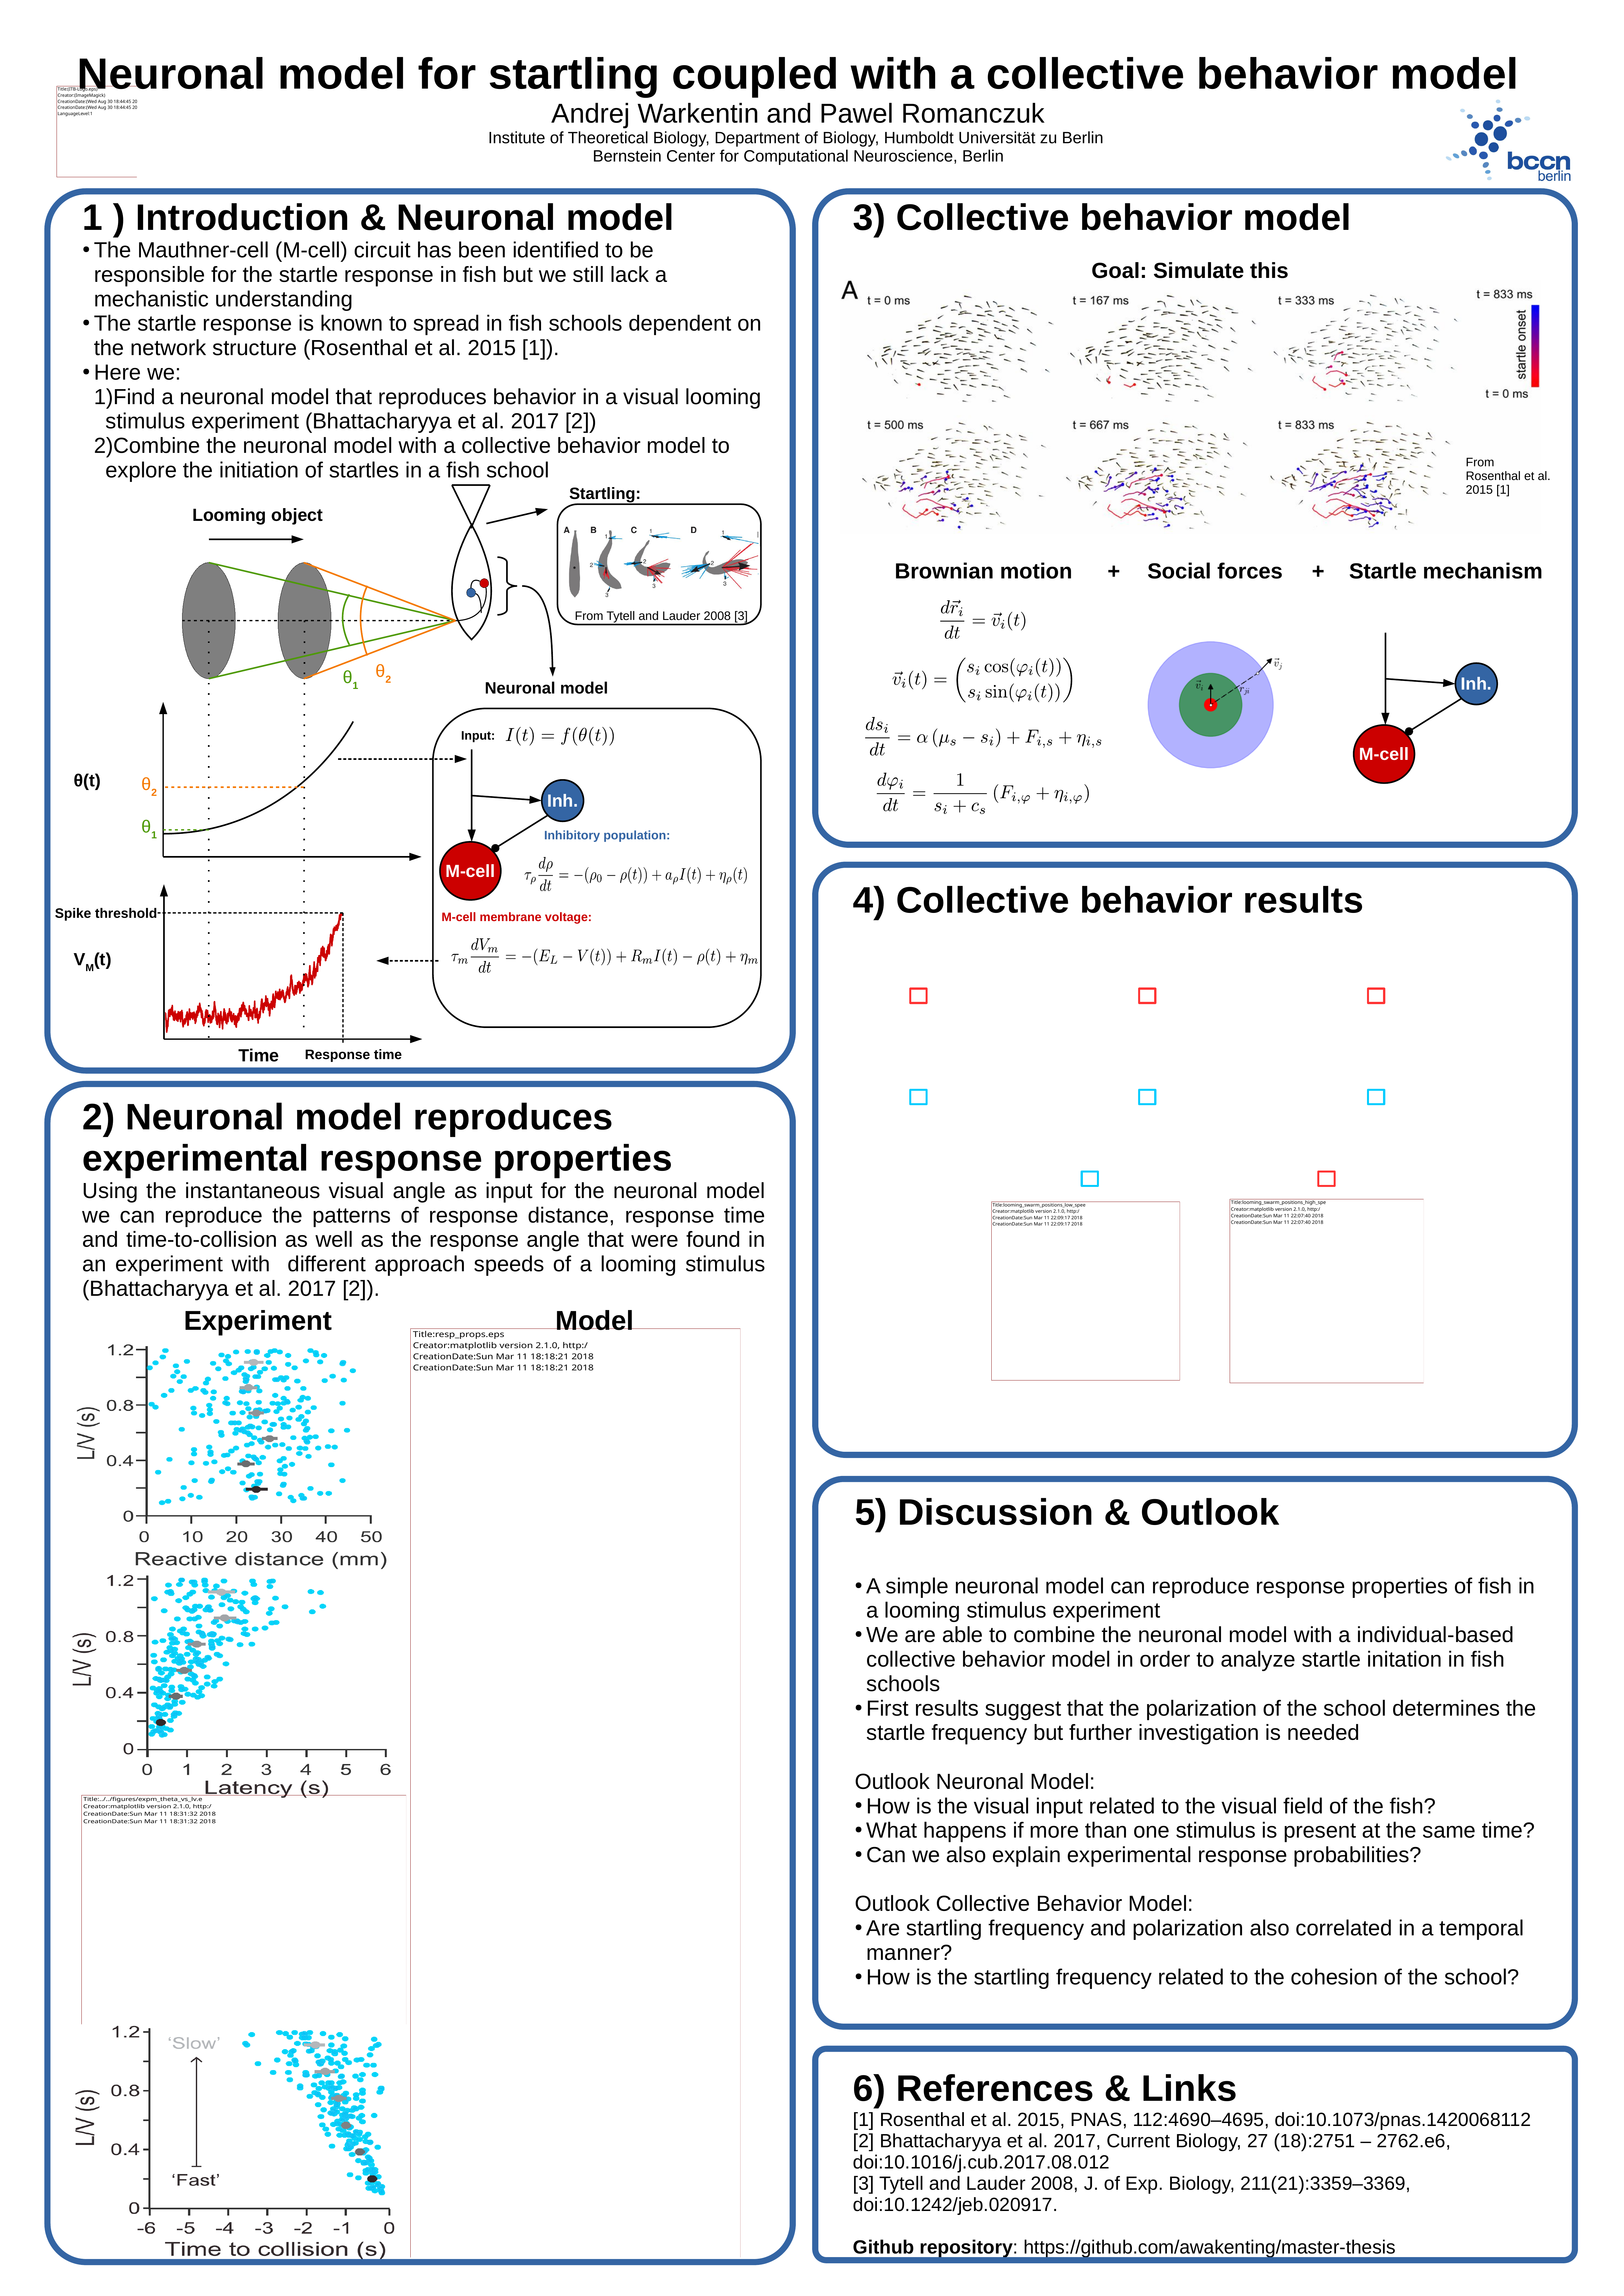

# Neuronal model for startling coupled with a collective behavior model Andrej Warkentin and Pawel Romanczuk Institute of Theoretical Biology, Department of Biology, Humboldt Universität zu Berlin Bernstein Center for Computational Neuroscience, Berlin
1 ) Introduction & Neuronal model
The Mauthner-cell (M-cell) circuit has been identified to be responsible for the startle response in fish but we still lack a mechanistic understanding
The startle response is known to spread in fish schools dependent on the network structure (Rosenthal et al. 2015 [1]).
Here we:
Find a neuronal model that reproduces behavior in a visual looming stimulus experiment (Bhattacharyya et al. 2017 [2])
Combine the neuronal model with a collective behavior model to explore the initiation of startles in a fish school
3) Collective behavior model
Goal: Simulate this
From
Rosenthal et al. 2015 [1]
Startling:
Looming object
Brownian motion
+
Social forces
+
Startle mechanism
From Tytell and Lauder 2008 [3]
Inh.
M-cell
θ2
θ1
Neuronal model
Input:
θ(t)
θ2
Inh.
θ1
Inhibitory population:
M-cell
4) Collective behavior results
Spike threshold
M-cell membrane voltage:
VM(t)
Time
Response time
2) Neuronal model reproduces experimental response properties
Using the instantaneous visual angle as input for the neuronal model we can reproduce the patterns of response distance, response time and time-to-collision as well as the response angle that were found in an experiment with different approach speeds of a looming stimulus (Bhattacharyya et al. 2017 [2]).
Experiment
Model
5) Discussion & Outlook
A simple neuronal model can reproduce response properties of fish in a looming stimulus experiment
We are able to combine the neuronal model with a individual-based collective behavior model in order to analyze startle initation in fish schools
First results suggest that the polarization of the school determines the startle frequency but further investigation is needed
Outlook Neuronal Model:
How is the visual input related to the visual field of the fish?
What happens if more than one stimulus is present at the same time?
Can we also explain experimental response probabilities?
Outlook Collective Behavior Model:
Are startling frequency and polarization also correlated in a temporal manner?
How is the startling frequency related to the cohesion of the school?
6) References & Links
[1] Rosenthal et al. 2015, PNAS, 112:4690–4695, doi:10.1073/pnas.1420068112
[2] Bhattacharyya et al. 2017, Current Biology, 27 (18):2751 – 2762.e6, doi:10.1016/j.cub.2017.08.012
[3] Tytell and Lauder 2008, J. of Exp. Biology, 211(21):3359–3369, doi:10.1242/jeb.020917.
Github repository: https://github.com/awakenting/master-thesis